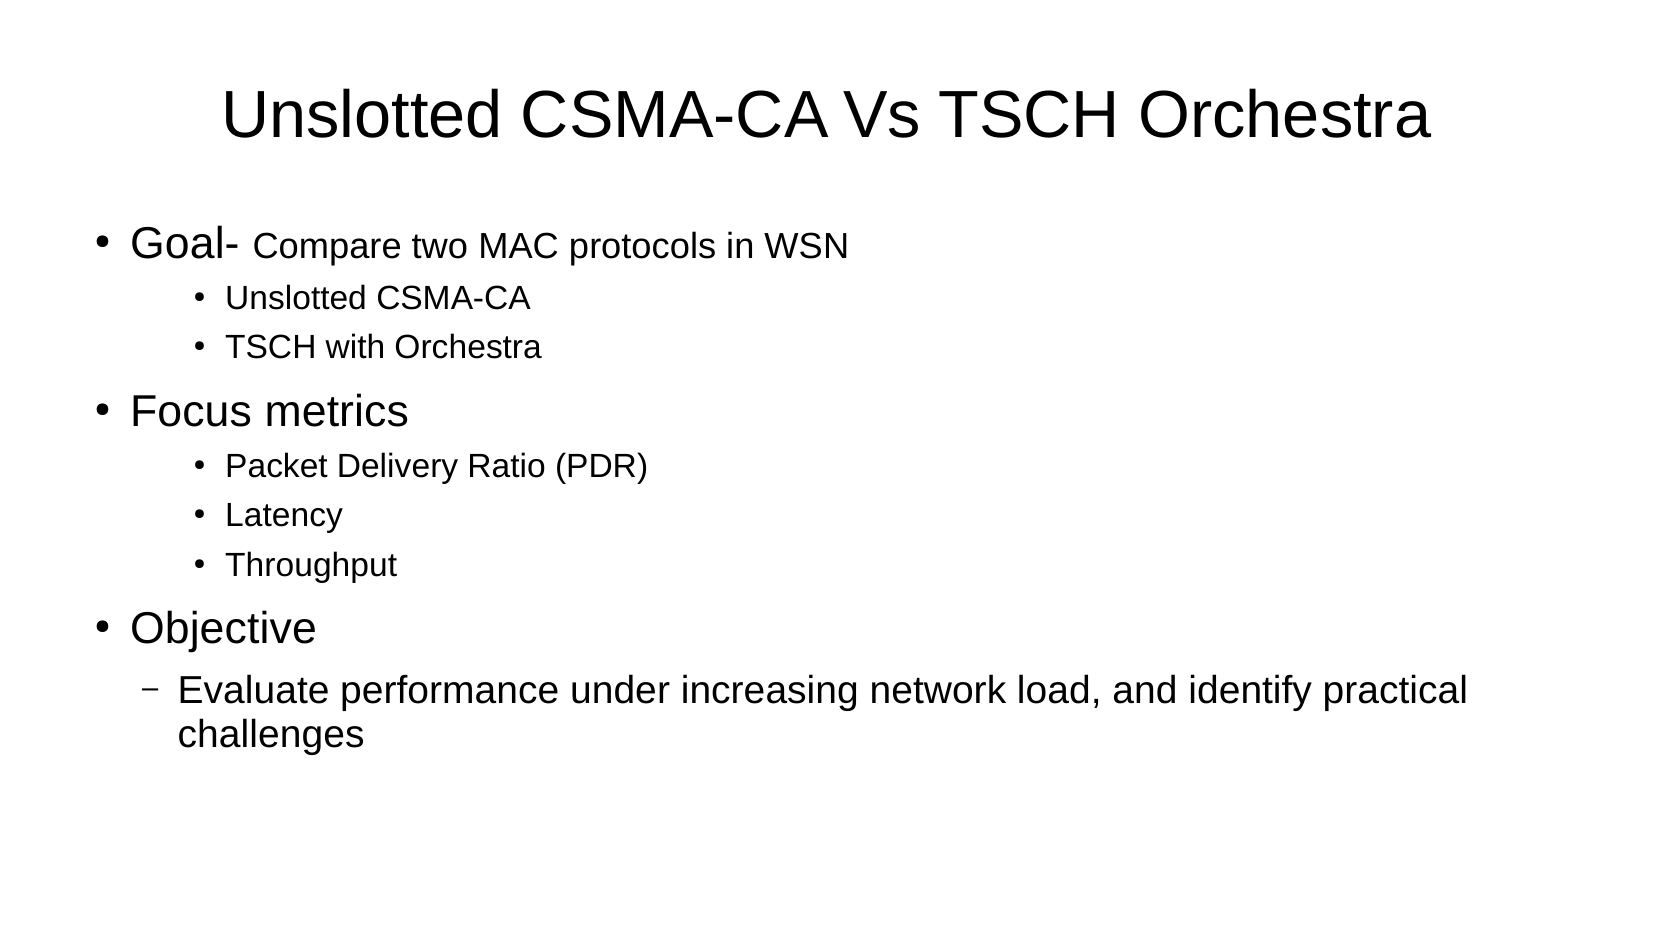

# Unslotted CSMA-CA Vs TSCH Orchestra
Goal- Compare two MAC protocols in WSN
Unslotted CSMA-CA
TSCH with Orchestra
Focus metrics
Packet Delivery Ratio (PDR)
Latency
Throughput
Objective
Evaluate performance under increasing network load, and identify practical challenges